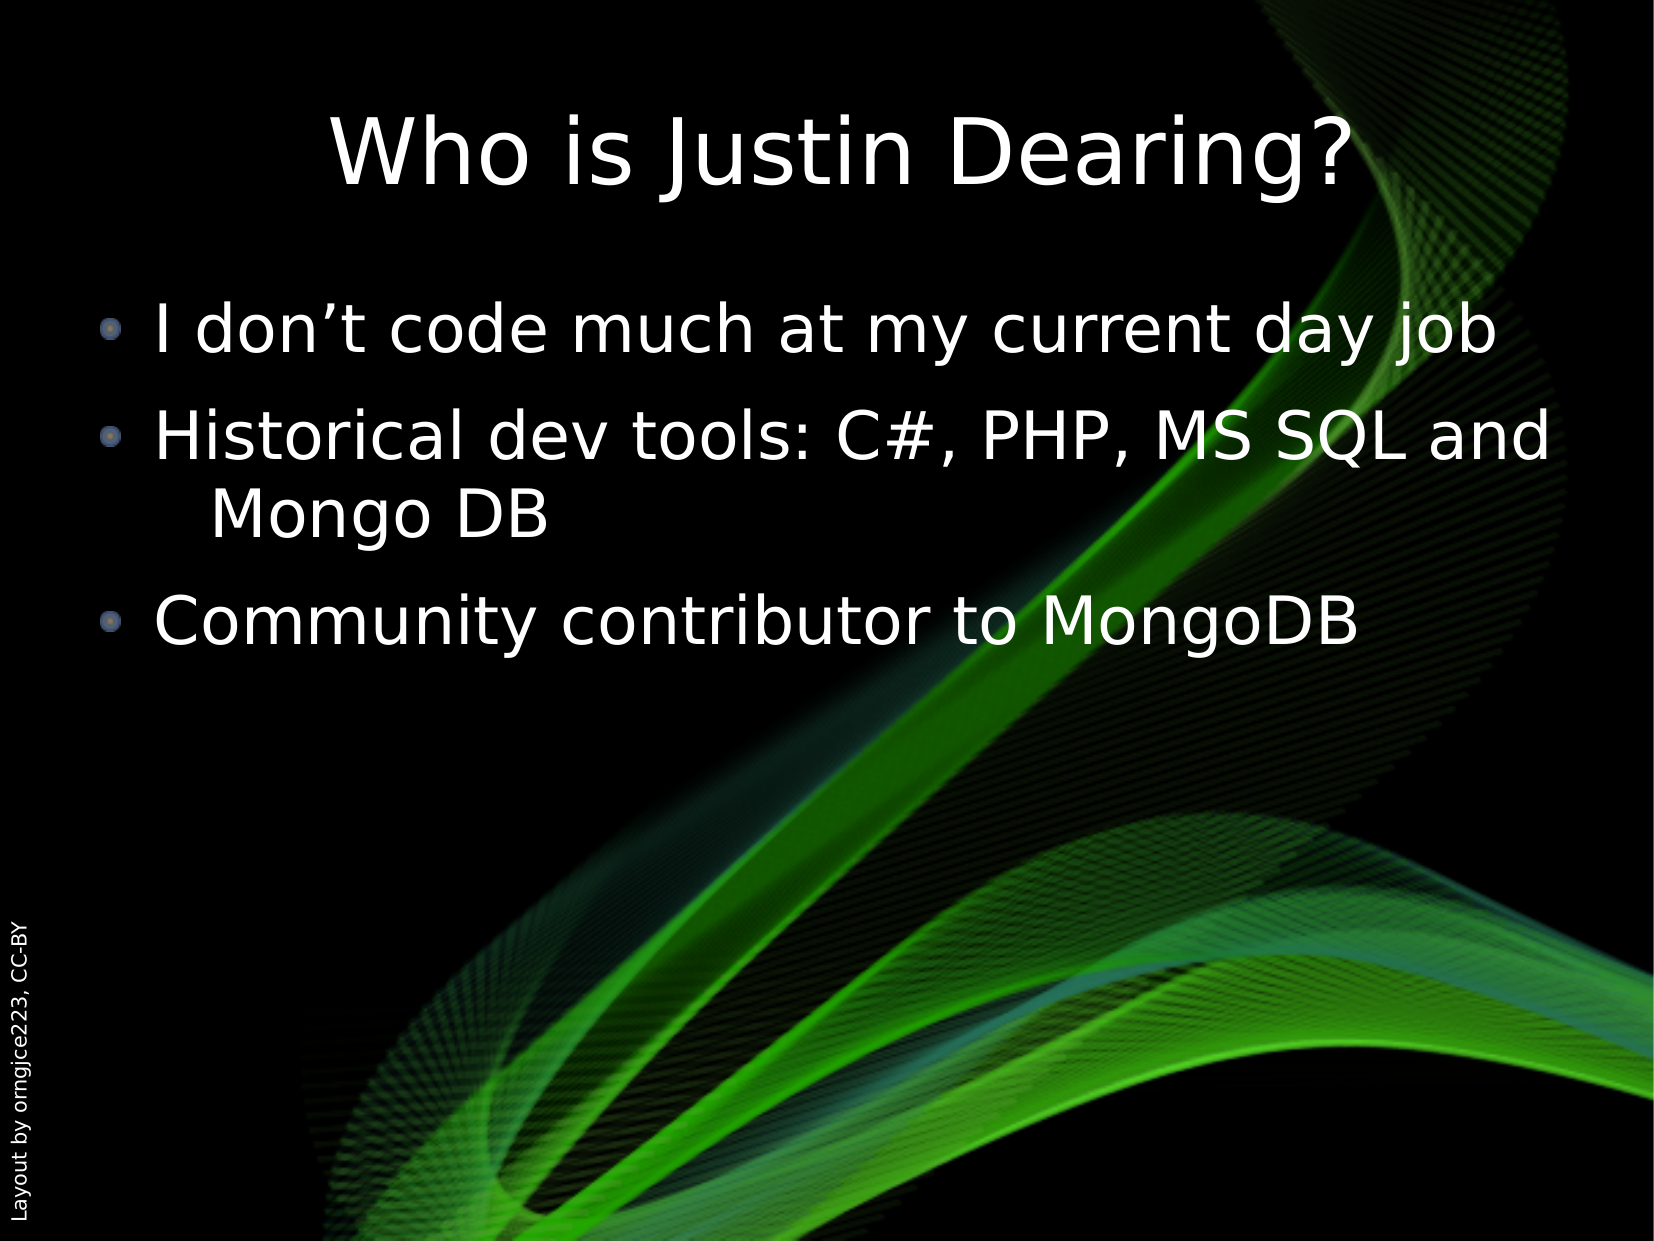

# Who is Justin Dearing?
I don’t code much at my current day job
Historical dev tools: C#, PHP, MS SQL and Mongo DB
Community contributor to MongoDB